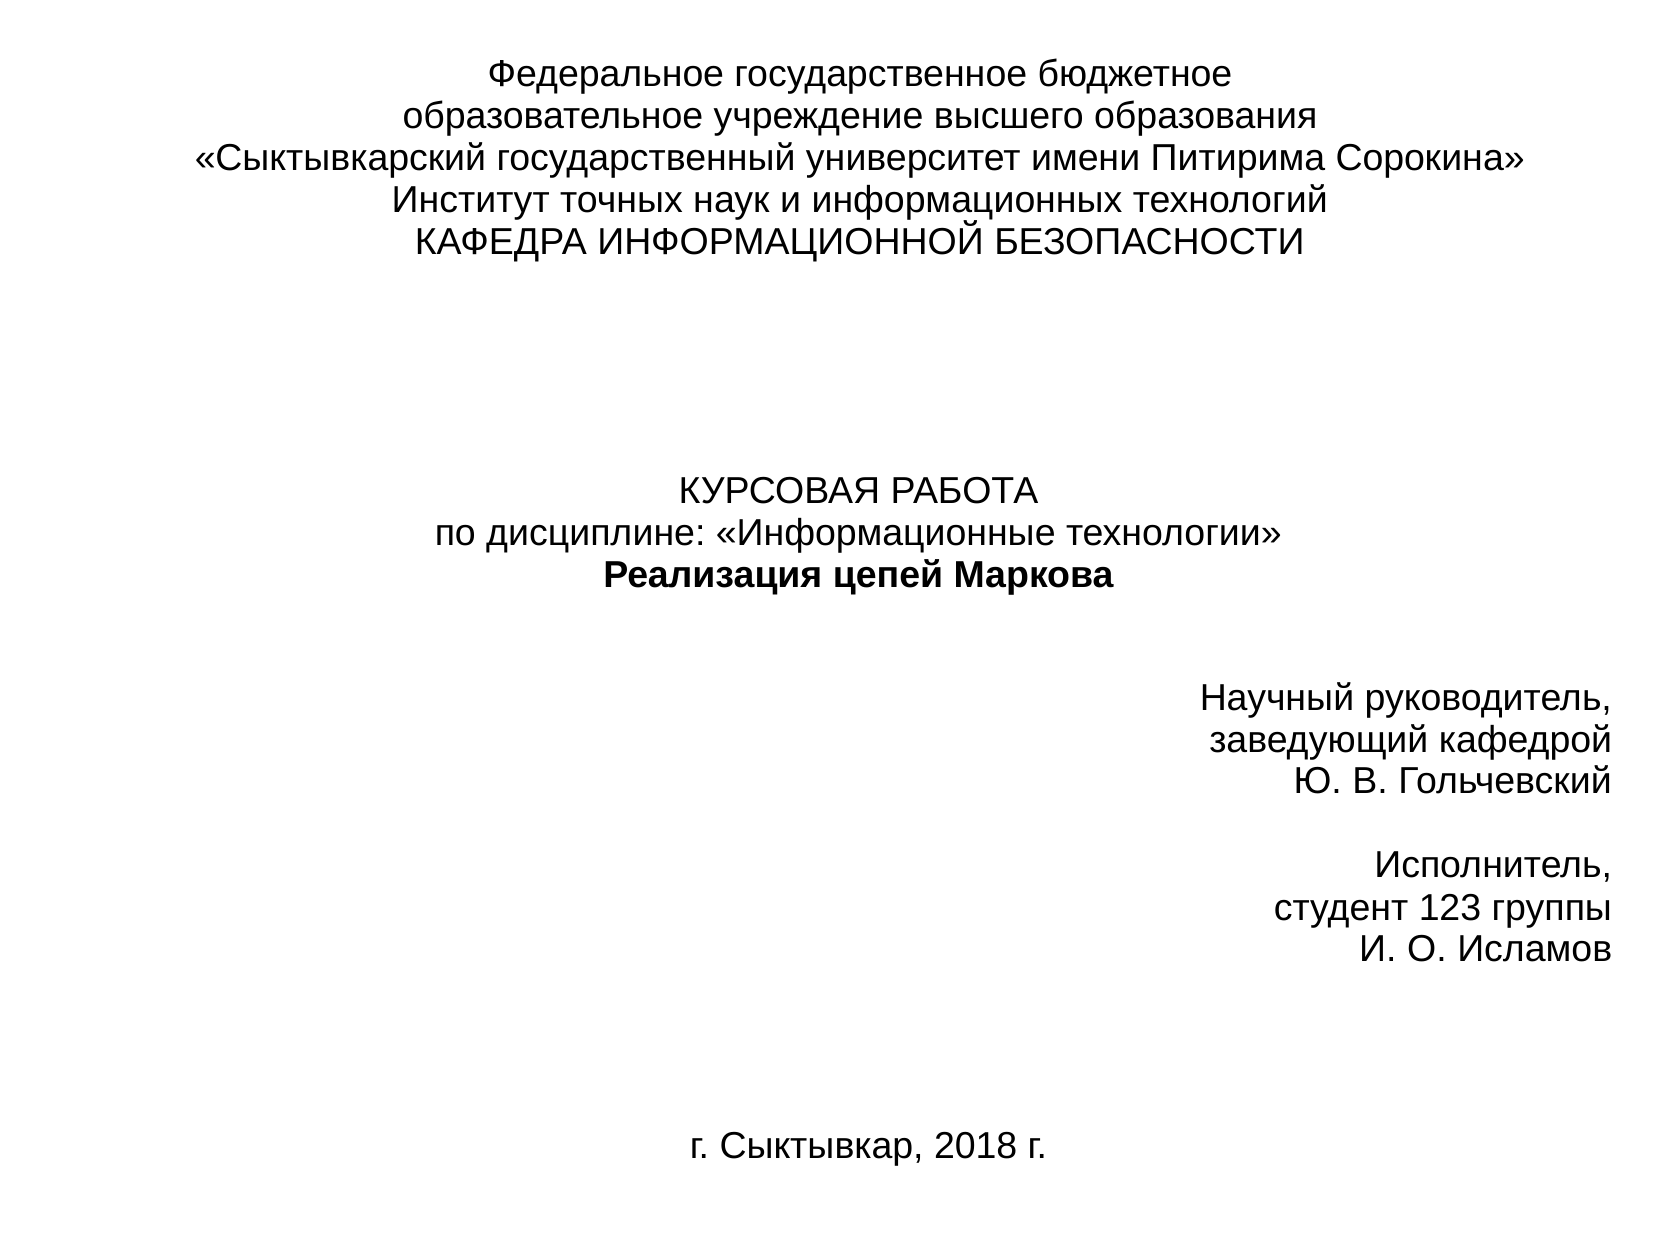

Федеральное государственное бюджетное
образовательное учреждение высшего образования
«Сыктывкарский государственный университет имени Питирима Сорокина»
Институт точных наук и информационных технологий
КАФЕДРА ИНФОРМАЦИОННОЙ БЕЗОПАСНОСТИ
КУРСОВАЯ РАБОТА
по дисциплине: «Информационные технологии»
Реализация цепей Маркова
Научный руководитель,
заведующий кафедрой
Ю. В. Гольчевский
Исполнитель,
студент 123 группы
И. О. Исламов
г. Сыктывкар, 2018 г.